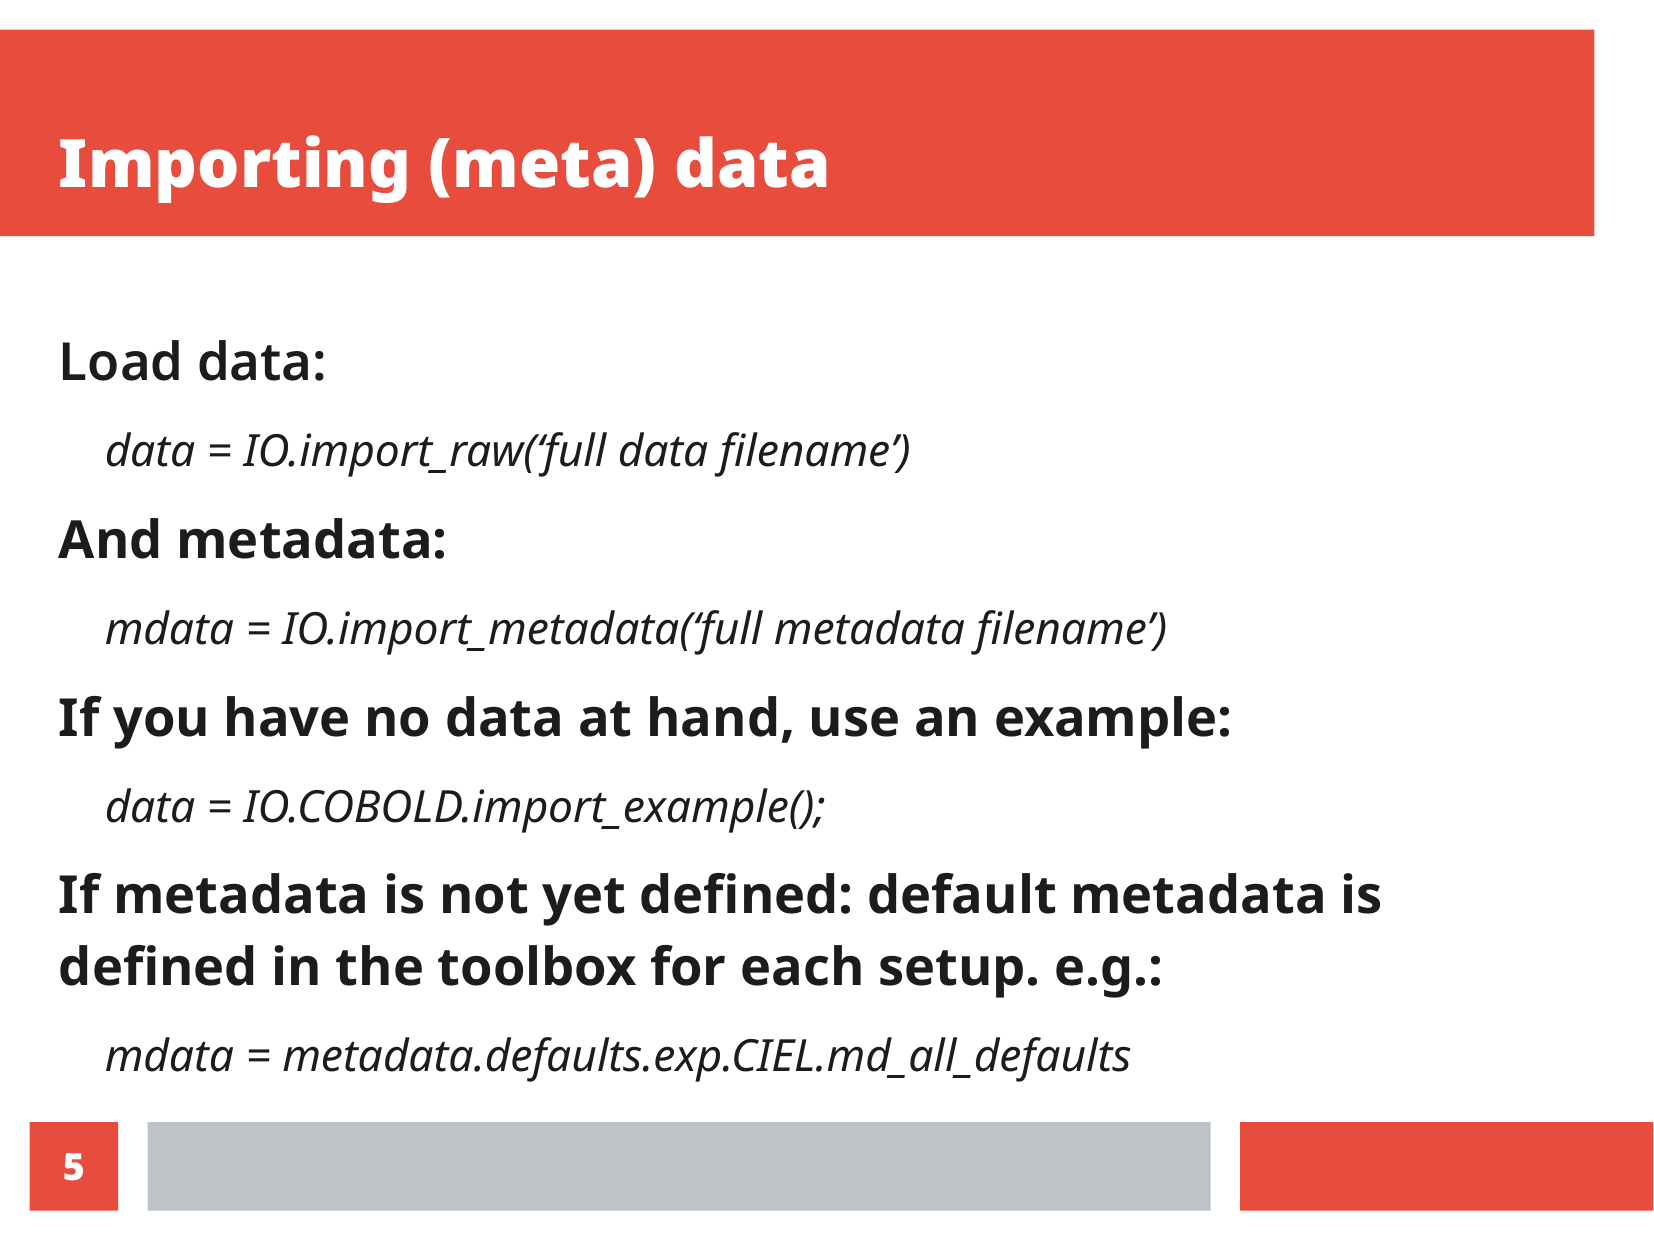

# Importing (meta) data
Load data:
data = IO.import_raw(‘full data filename’)
And metadata:
mdata = IO.import_metadata(‘full metadata filename’)
If you have no data at hand, use an example:
data = IO.COBOLD.import_example();
If metadata is not yet defined: default metadata is defined in the toolbox for each setup. e.g.:
mdata = metadata.defaults.exp.CIEL.md_all_defaults
5